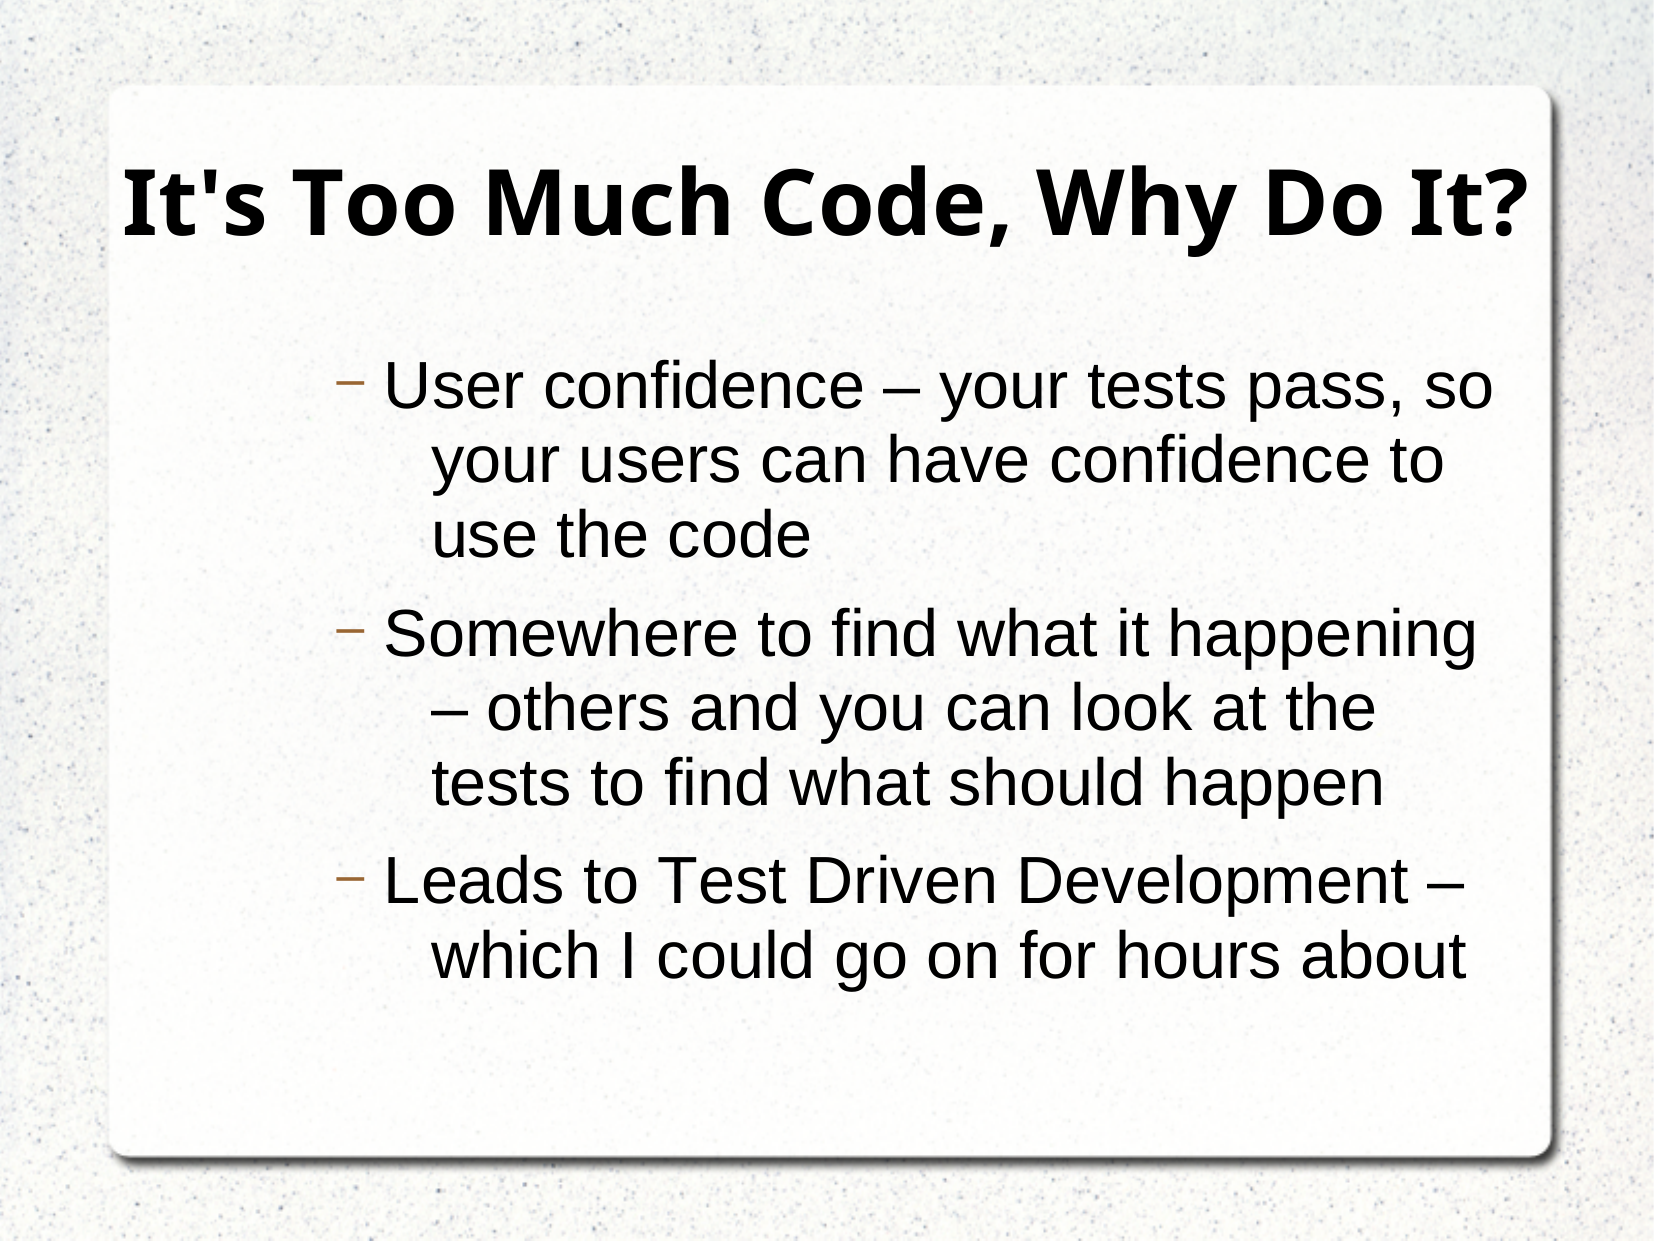

# It's Too Much Code, Why Do It?
User confidence – your tests pass, so your users can have confidence to use the code
Somewhere to find what it happening – others and you can look at the tests to find what should happen
Leads to Test Driven Development – which I could go on for hours about